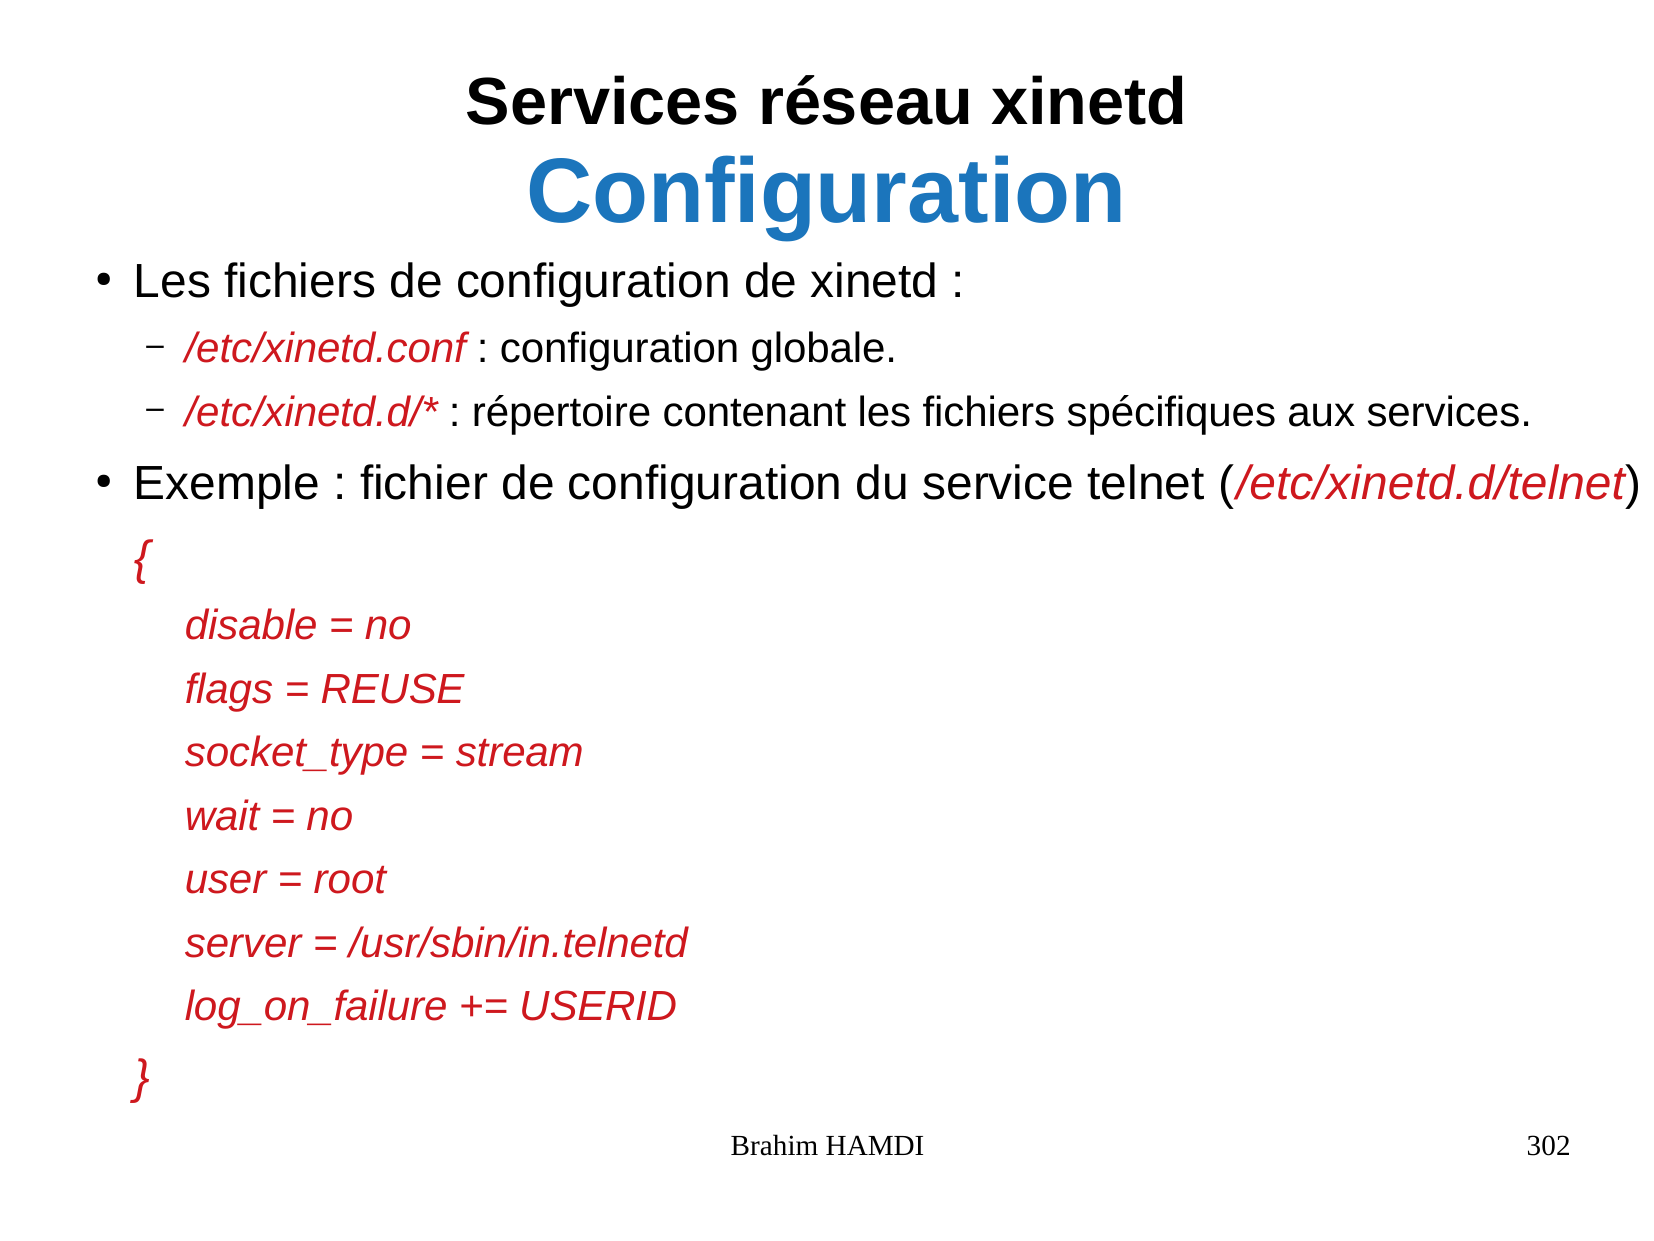

# Services réseau xinetd Configuration
Les fichiers de configuration de xinetd :
/etc/xinetd.conf : configuration globale.
/etc/xinetd.d/* : répertoire contenant les fichiers spécifiques aux services.
Exemple : fichier de configuration du service telnet (/etc/xinetd.d/telnet)
{
disable = no
flags = REUSE
socket_type = stream
wait = no
user = root
server = /usr/sbin/in.telnetd
log_on_failure += USERID
}
Brahim HAMDI
302